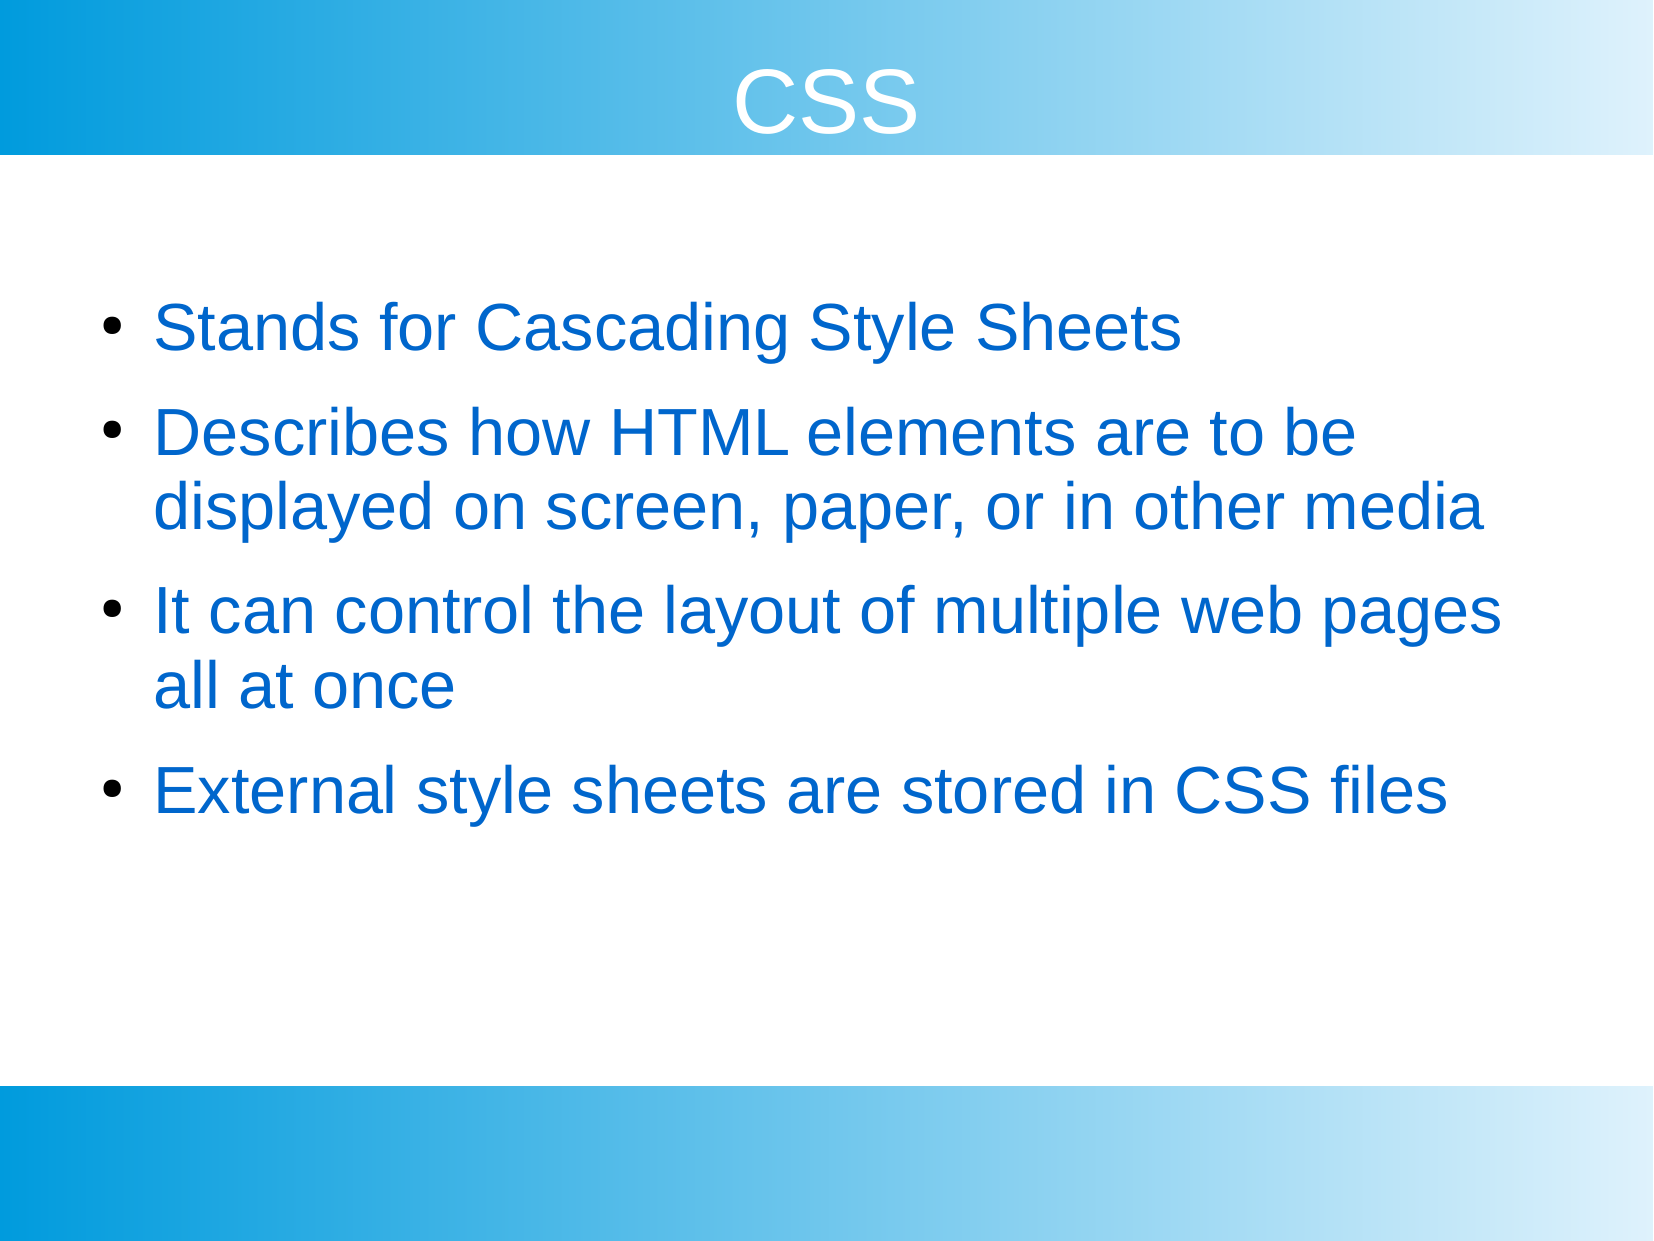

# CSS
Stands for Cascading Style Sheets
Describes how HTML elements are to be displayed on screen, paper, or in other media
It can control the layout of multiple web pages all at once
External style sheets are stored in CSS files